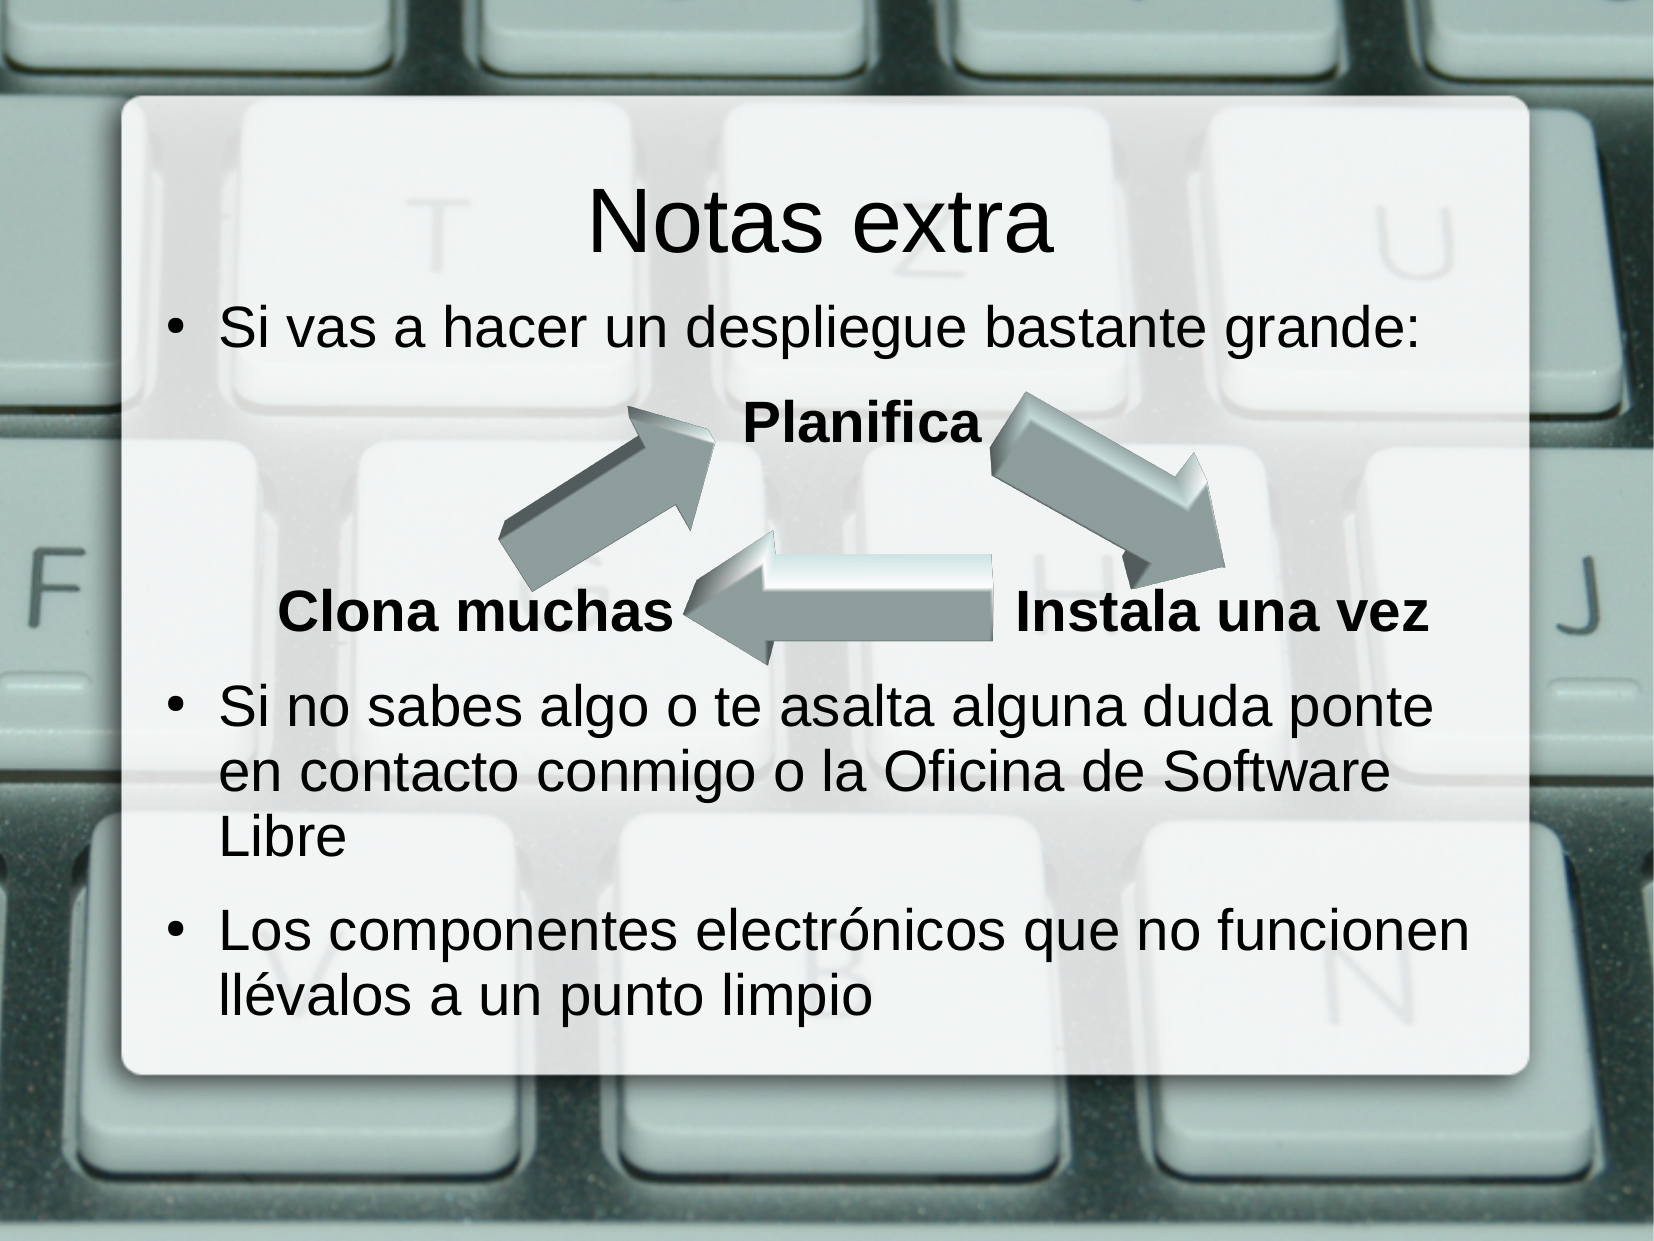

# Notas extra
Si vas a hacer un despliegue bastante grande:
Planifica
Clona muchas					Instala una vez
Si no sabes algo o te asalta alguna duda ponte en contacto conmigo o la Oficina de Software Libre
Los componentes electrónicos que no funcionen llévalos a un punto limpio